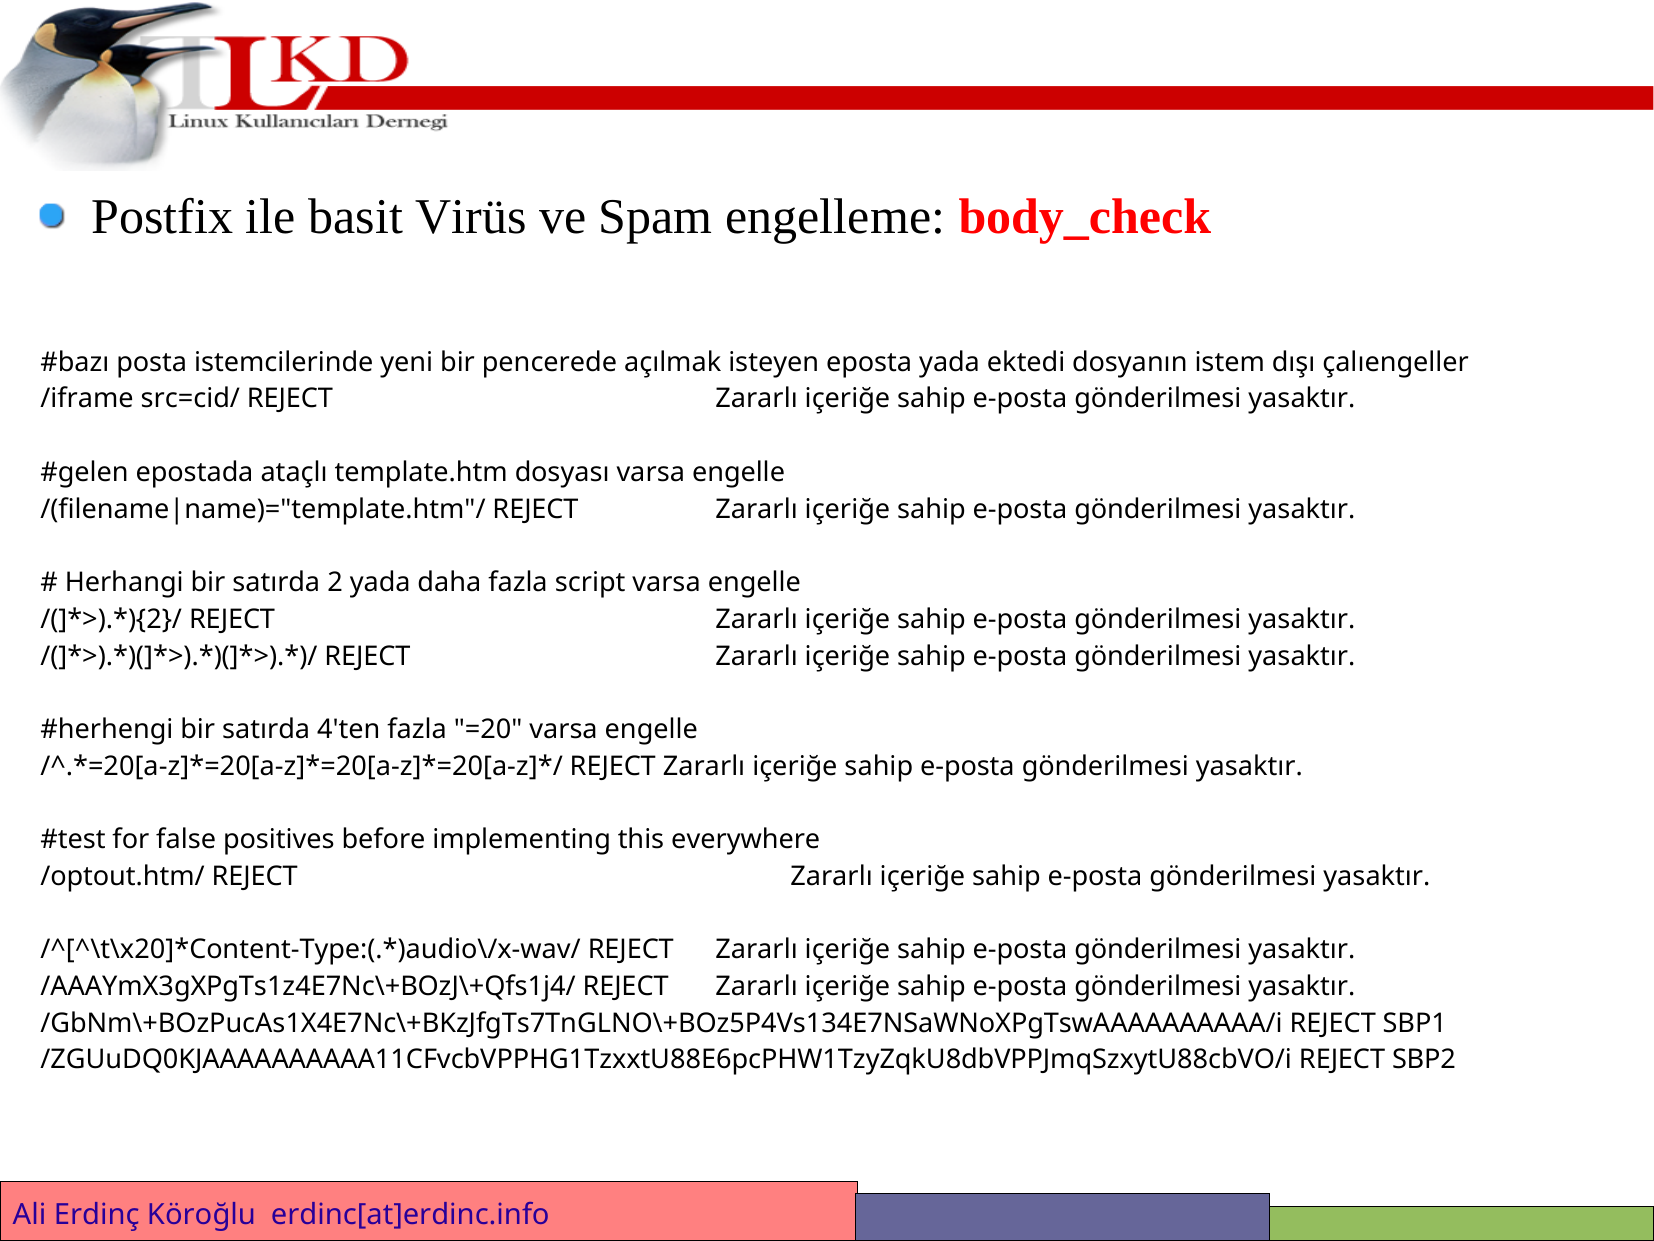

Postfix ile basit Virüs ve Spam engelleme: body_check
#bazı posta istemcilerinde yeni bir pencerede açılmak isteyen eposta yada ektedi dosyanın istem dışı çalıengeller
/iframe src=cid/ REJECT 						Zararlı içeriğe sahip e-posta gönderilmesi yasaktır.
#gelen epostada ataçlı template.htm dosyası varsa engelle
/(filename|name)="template.htm"/ REJECT 		Zararlı içeriğe sahip e-posta gönderilmesi yasaktır.
# Herhangi bir satırda 2 yada daha fazla script varsa engelle
/(]*>).*){2}/ REJECT 						Zararlı içeriğe sahip e-posta gönderilmesi yasaktır.
/(]*>).*)(]*>).*)(]*>).*)/ REJECT 				Zararlı içeriğe sahip e-posta gönderilmesi yasaktır.
#herhengi bir satırda 4'ten fazla "=20" varsa engelle
/^.*=20[a-z]*=20[a-z]*=20[a-z]*=20[a-z]*/ REJECT Zararlı içeriğe sahip e-posta gönderilmesi yasaktır.
#test for false positives before implementing this everywhere
/optout.htm/ REJECT 							Zararlı içeriğe sahip e-posta gönderilmesi yasaktır.
/^[^\t\x20]*Content-Type:(.*)audio\/x-wav/ REJECT	Zararlı içeriğe sahip e-posta gönderilmesi yasaktır.
/AAAYmX3gXPgTs1z4E7Nc\+BOzJ\+Qfs1j4/ REJECT	Zararlı içeriğe sahip e-posta gönderilmesi yasaktır.
/GbNm\+BOzPucAs1X4E7Nc\+BKzJfgTs7TnGLNO\+BOz5P4Vs134E7NSaWNoXPgTswAAAAAAAAAA/i REJECT SBP1
/ZGUuDQ0KJAAAAAAAAAA11CFvcbVPPHG1TzxxtU88E6pcPHW1TzyZqkU8dbVPPJmqSzxytU88cbVO/i REJECT SBP2
Ali Erdinç Köroğlu erdinc[at]erdinc.info http://www.erdinc.info